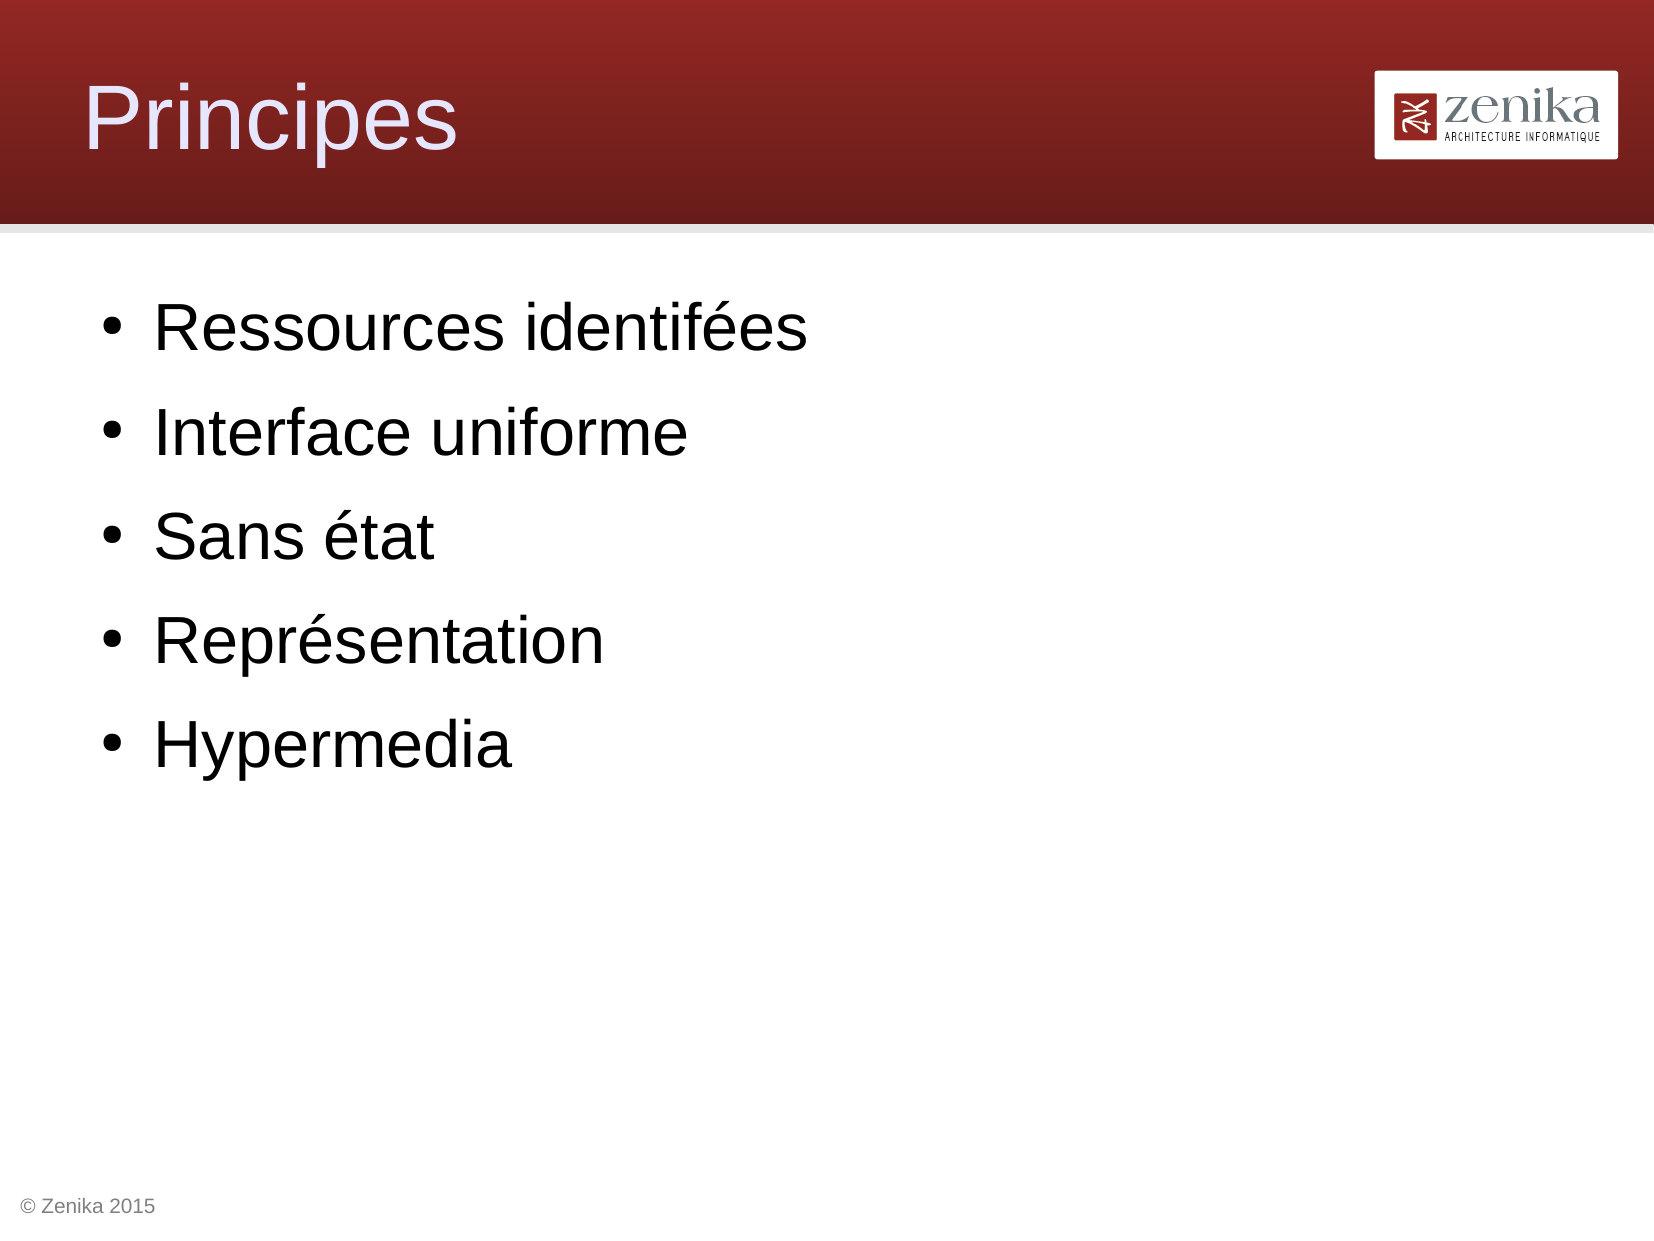

# Principes
Ressources identifées
Interface uniforme
Sans état
Représentation
Hypermedia